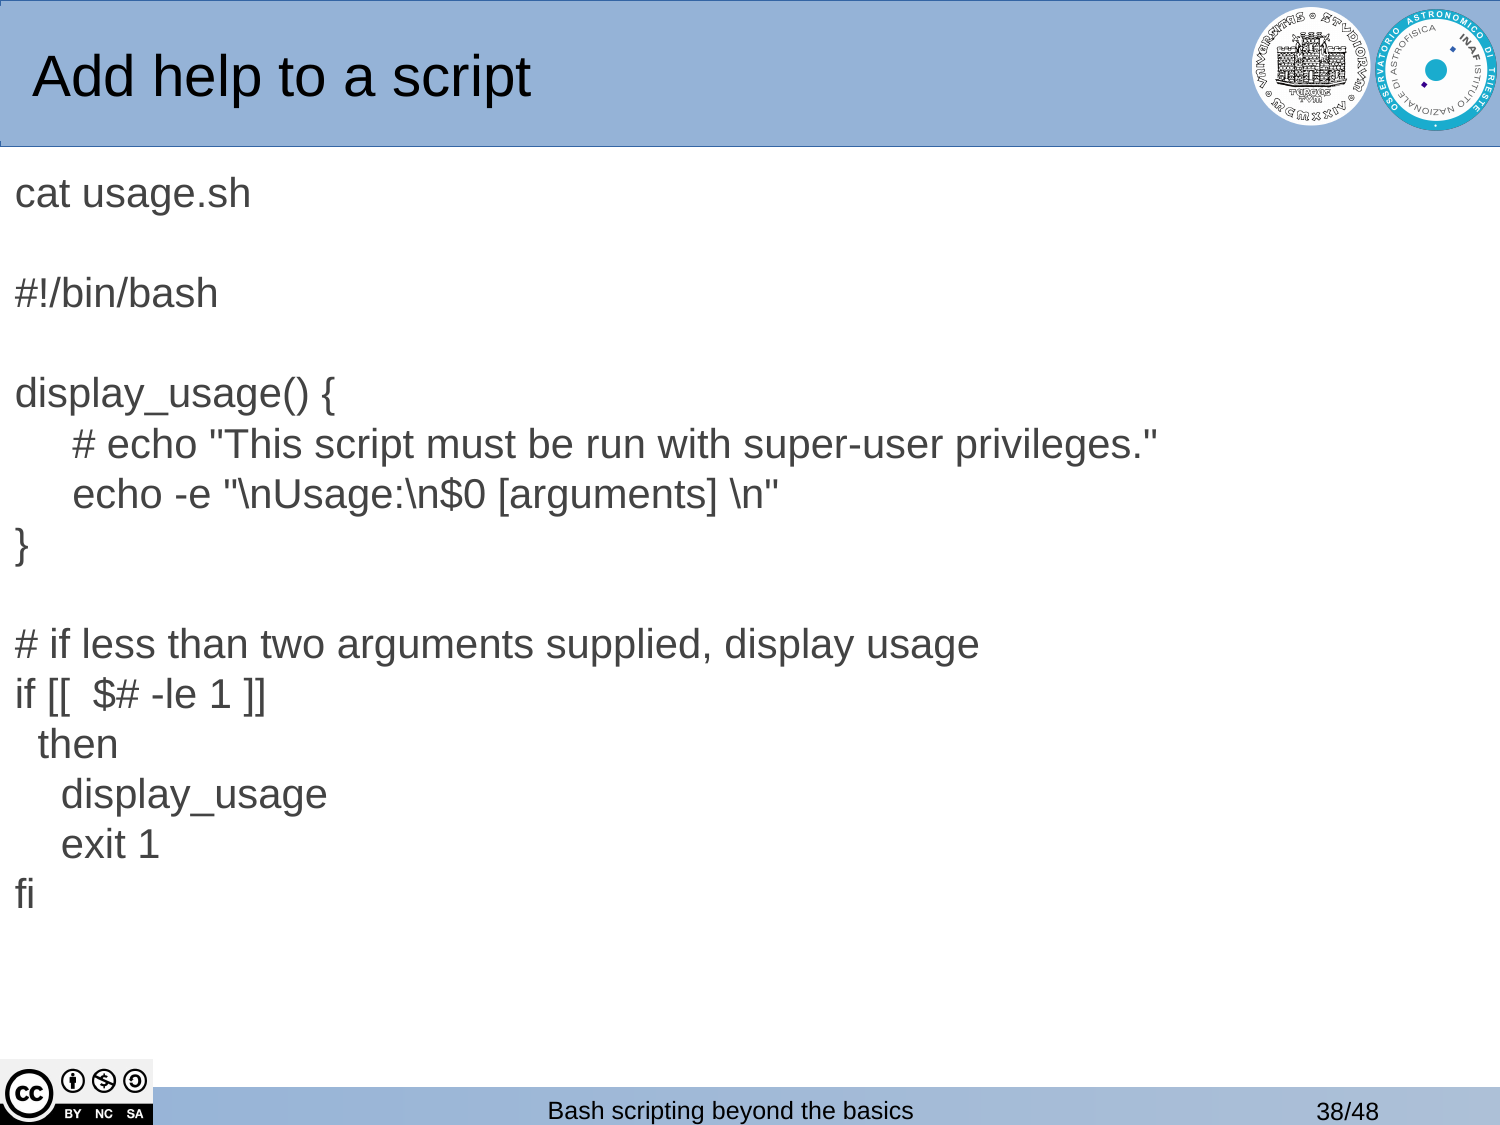

Add help to a script
# cat usage.sh
#!/bin/bash
display_usage() {
 # echo "This script must be run with super-user privileges."
 echo -e "\nUsage:\n$0 [arguments] \n"
}
# if less than two arguments supplied, display usage
if [[ $# -le 1 ]]
 then
 display_usage
 exit 1
fi